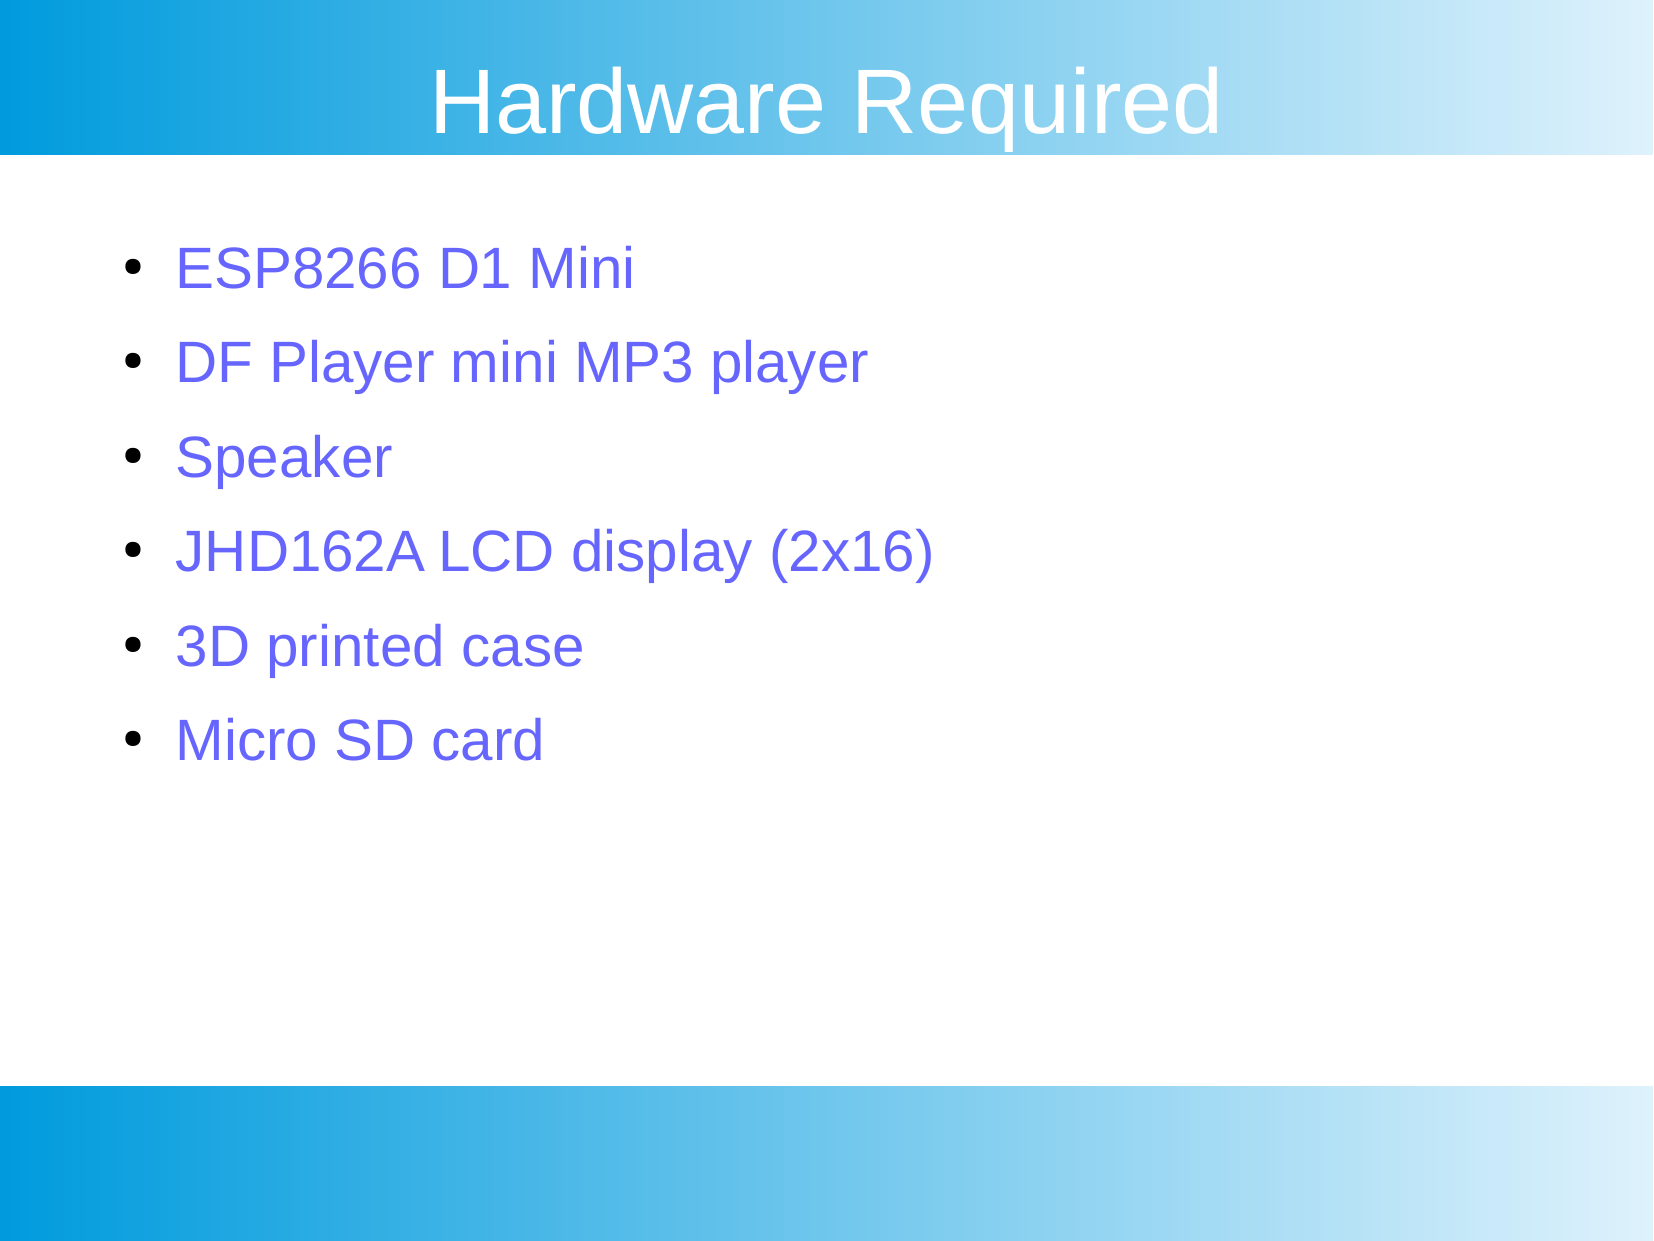

# Hardware Required
ESP8266 D1 Mini
DF Player mini MP3 player
Speaker
JHD162A LCD display (2x16)
3D printed case
Micro SD card